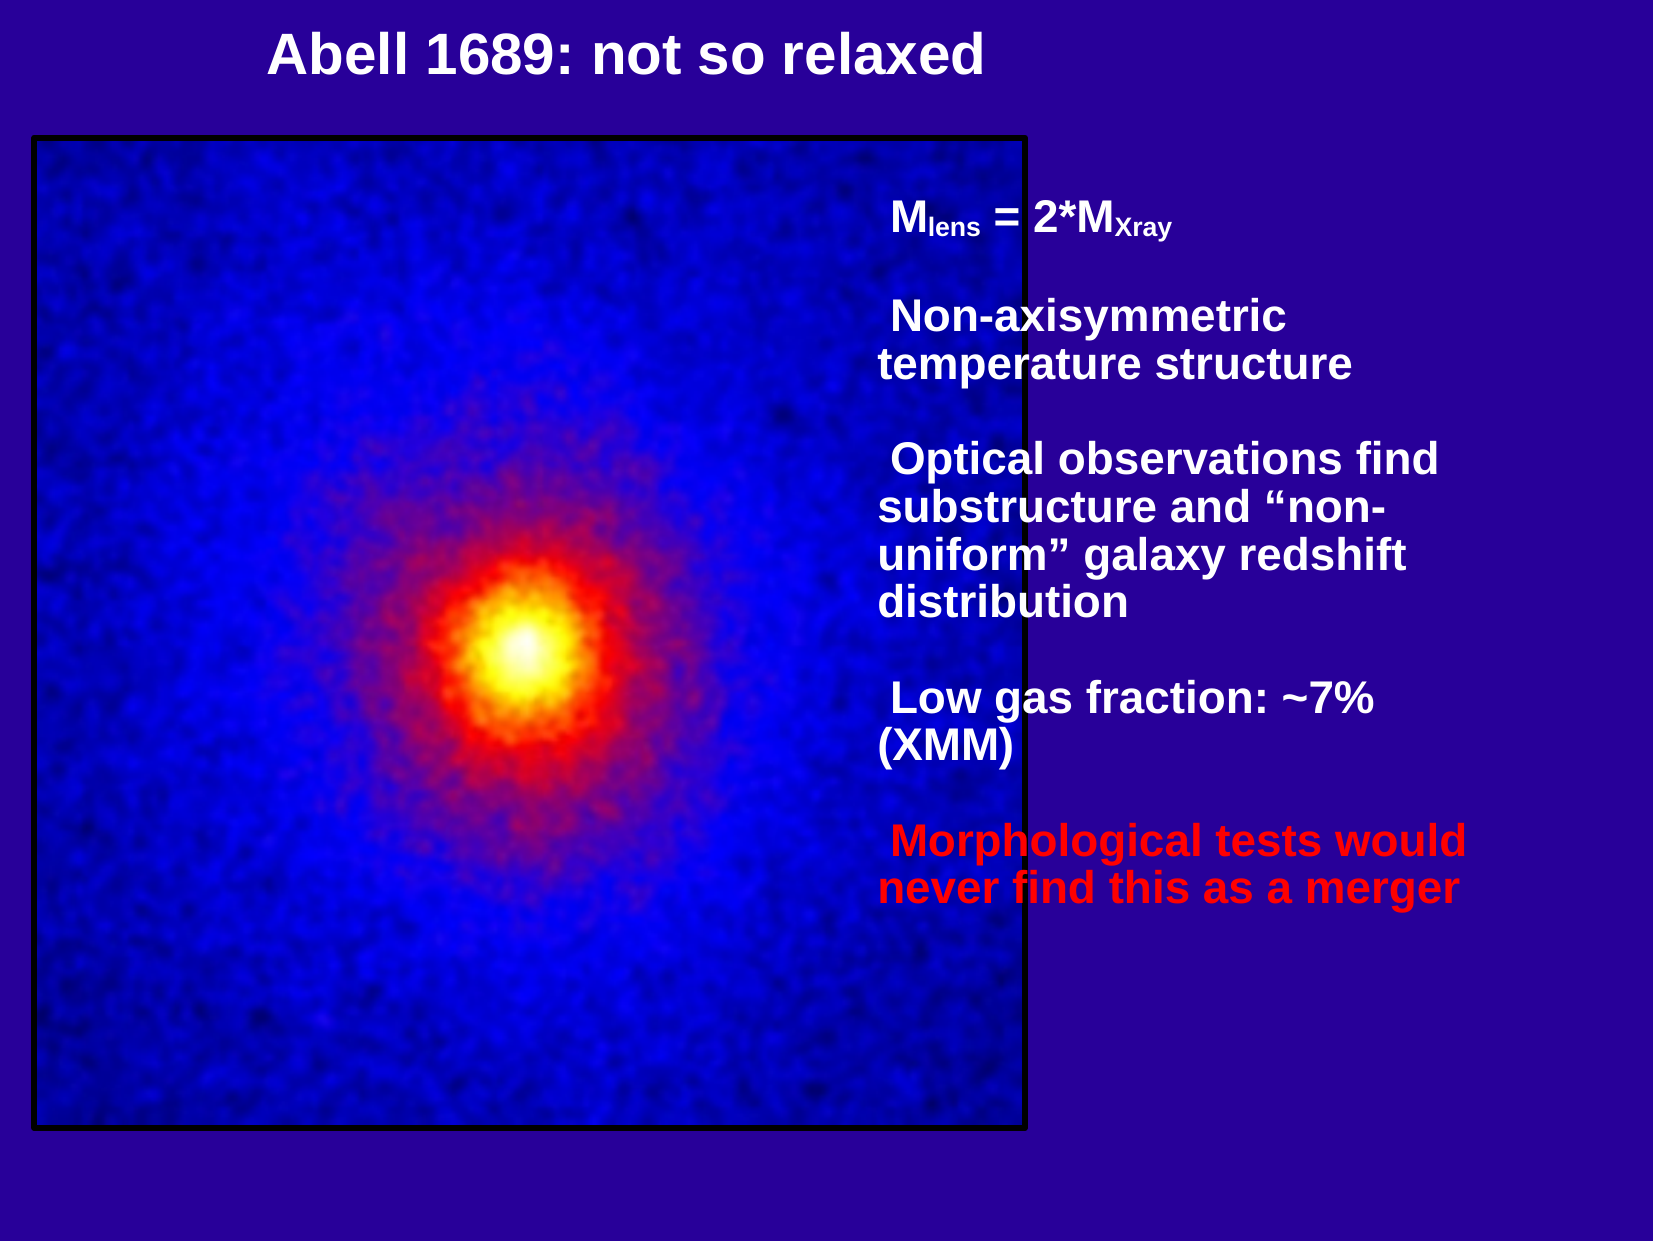

Abell 1689: not so relaxed
 Mlens = 2*MXray
 Non-axisymmetric temperature structure
 Optical observations find substructure and “non-uniform” galaxy redshift distribution
 Low gas fraction: ~7% (XMM)
 Morphological tests would never find this as a merger